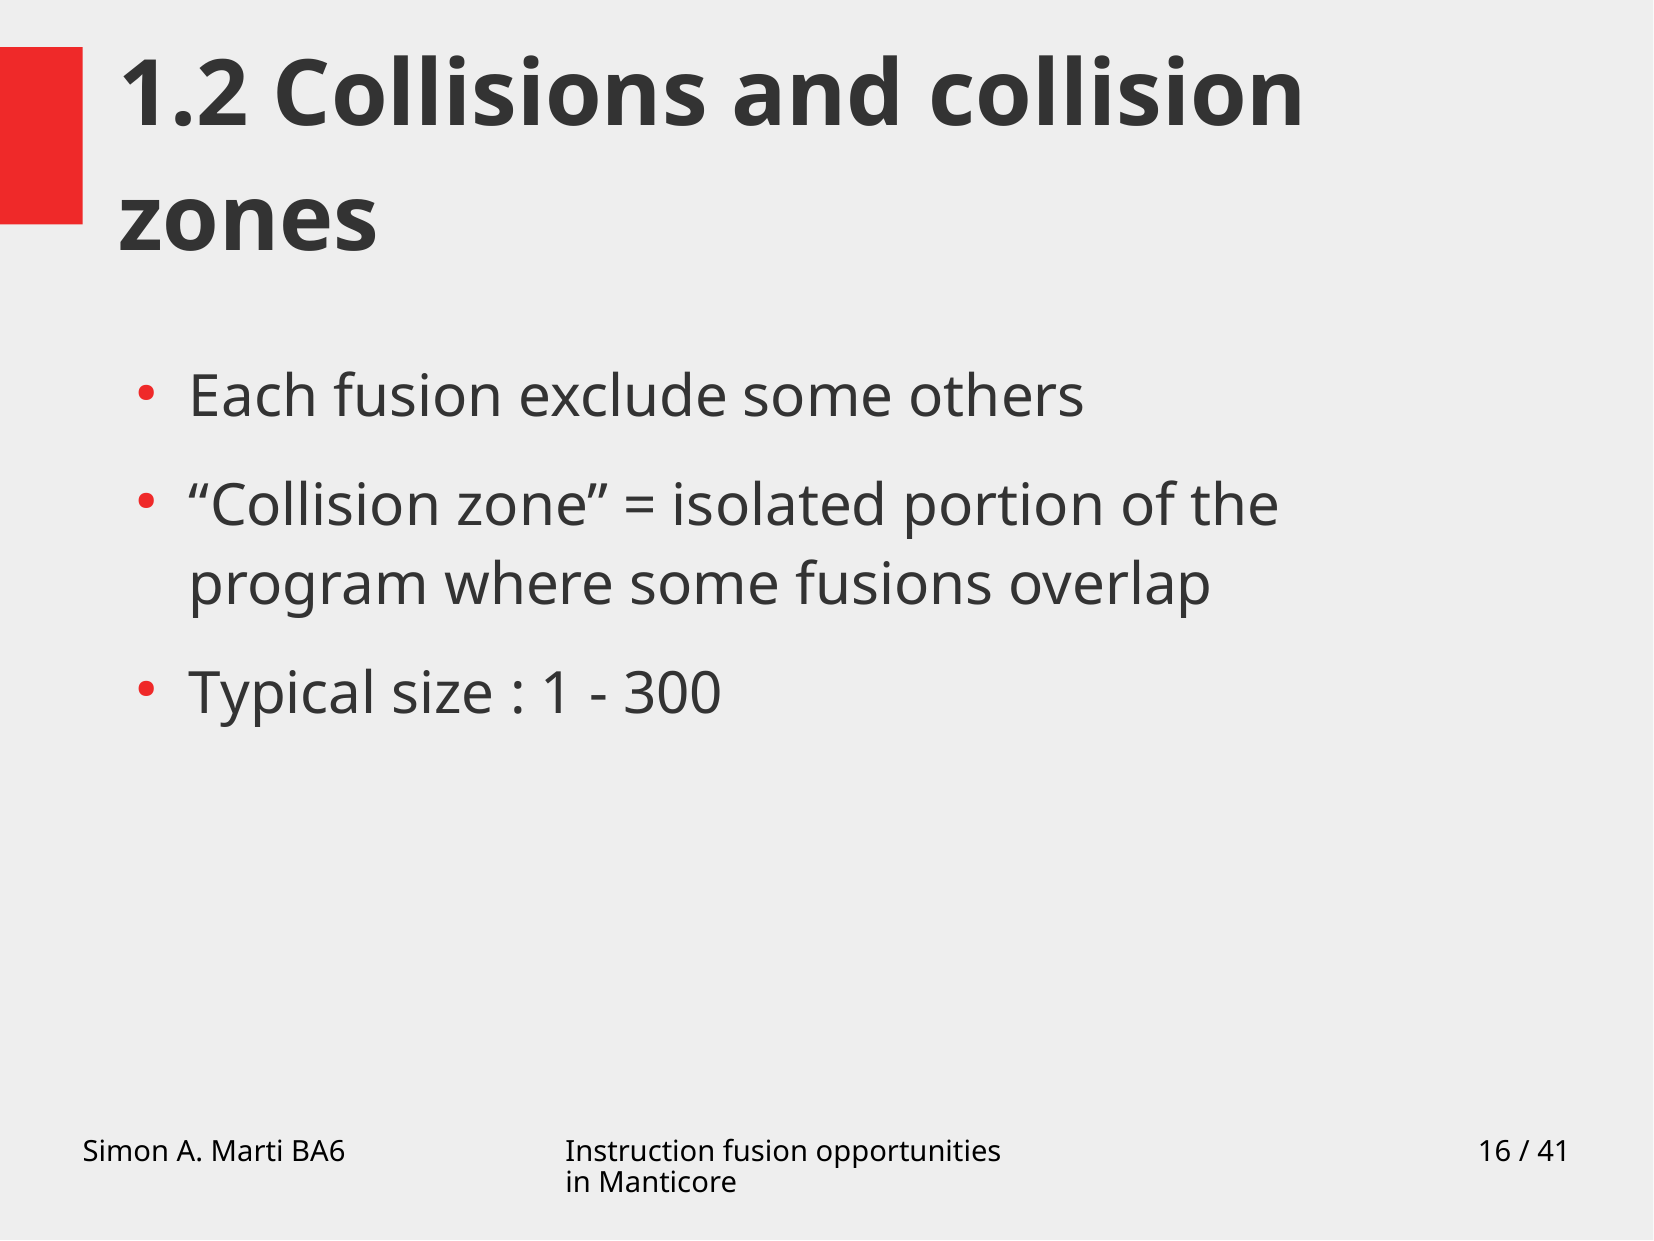

# 1.2 Collisions and collision zones
Each fusion exclude some others
“Collision zone” = isolated portion of the program where some fusions overlap
Typical size : 1 - 300
Simon A. Marti BA6
Instruction fusion opportunities in Manticore
16